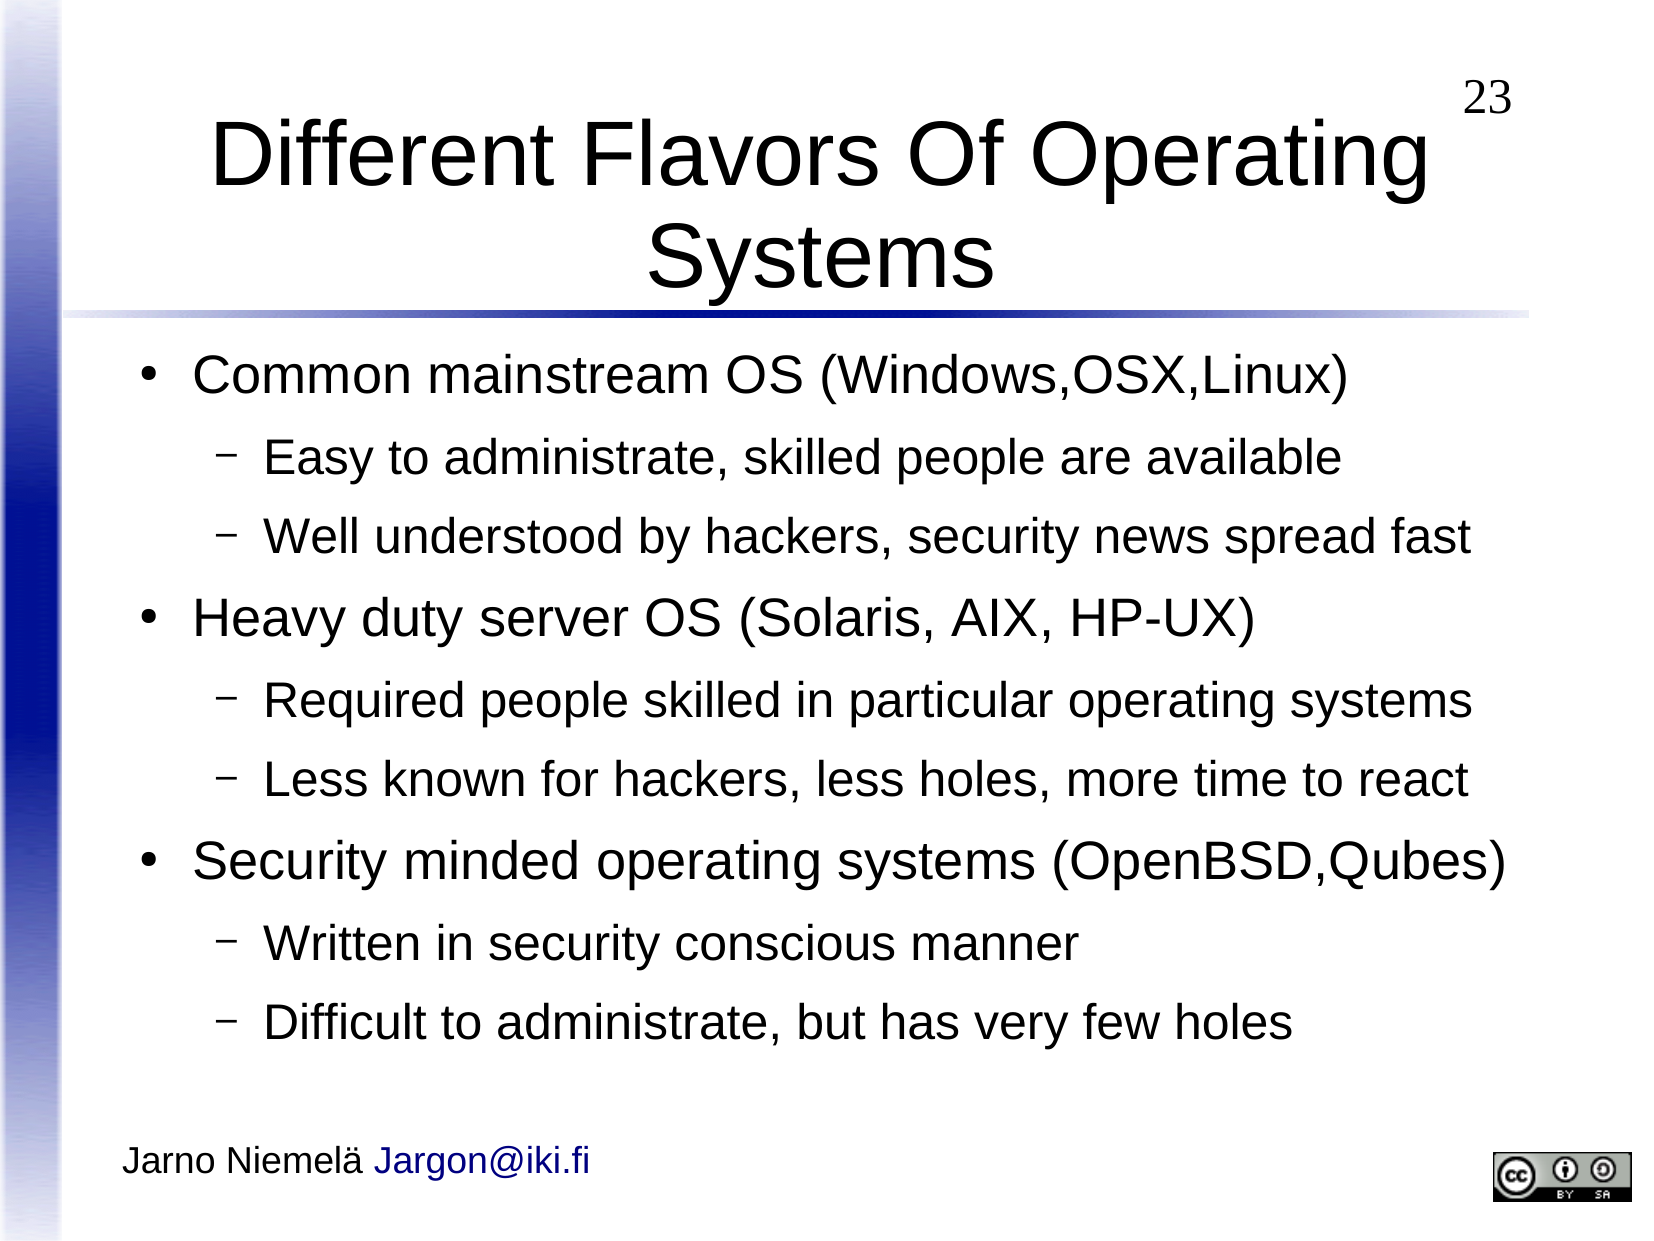

# Different Flavors Of Operating Systems
Common mainstream OS (Windows,OSX,Linux)
Easy to administrate, skilled people are available
Well understood by hackers, security news spread fast
Heavy duty server OS (Solaris, AIX, HP-UX)
Required people skilled in particular operating systems
Less known for hackers, less holes, more time to react
Security minded operating systems (OpenBSD,Qubes)
Written in security conscious manner
Difficult to administrate, but has very few holes